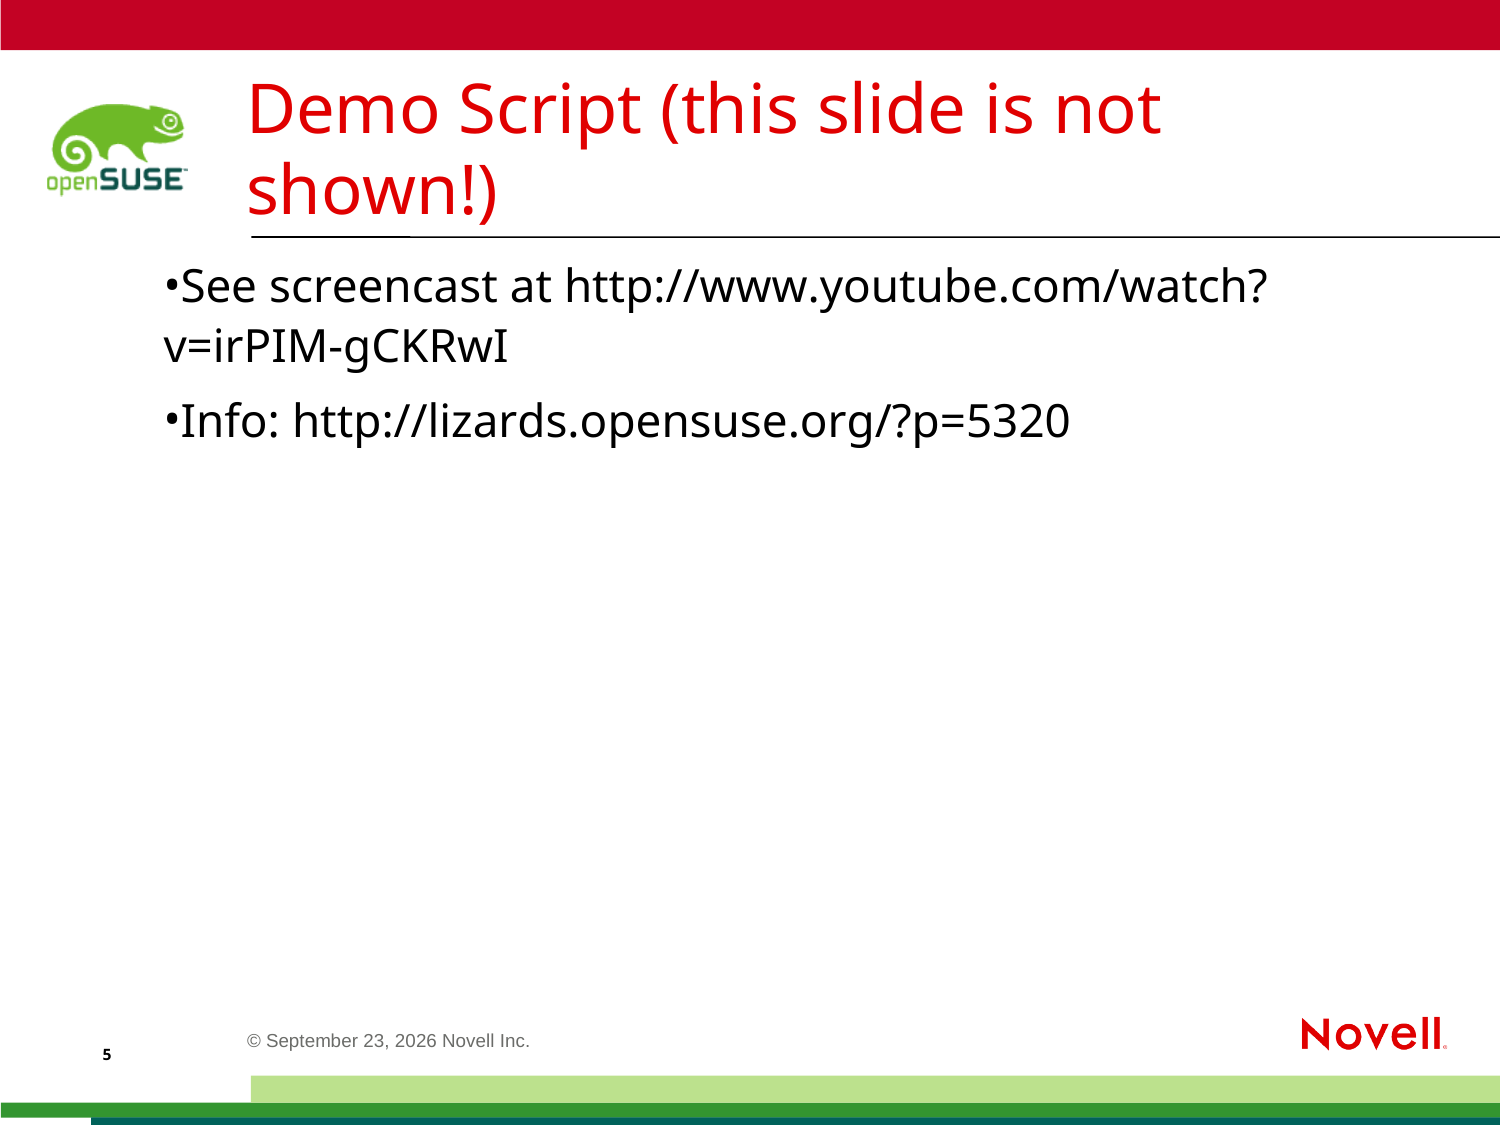

# Demo Script (this slide is not shown!)
See screencast at http://www.youtube.com/watch?v=irPIM-gCKRwI
Info: http://lizards.opensuse.org/?p=5320